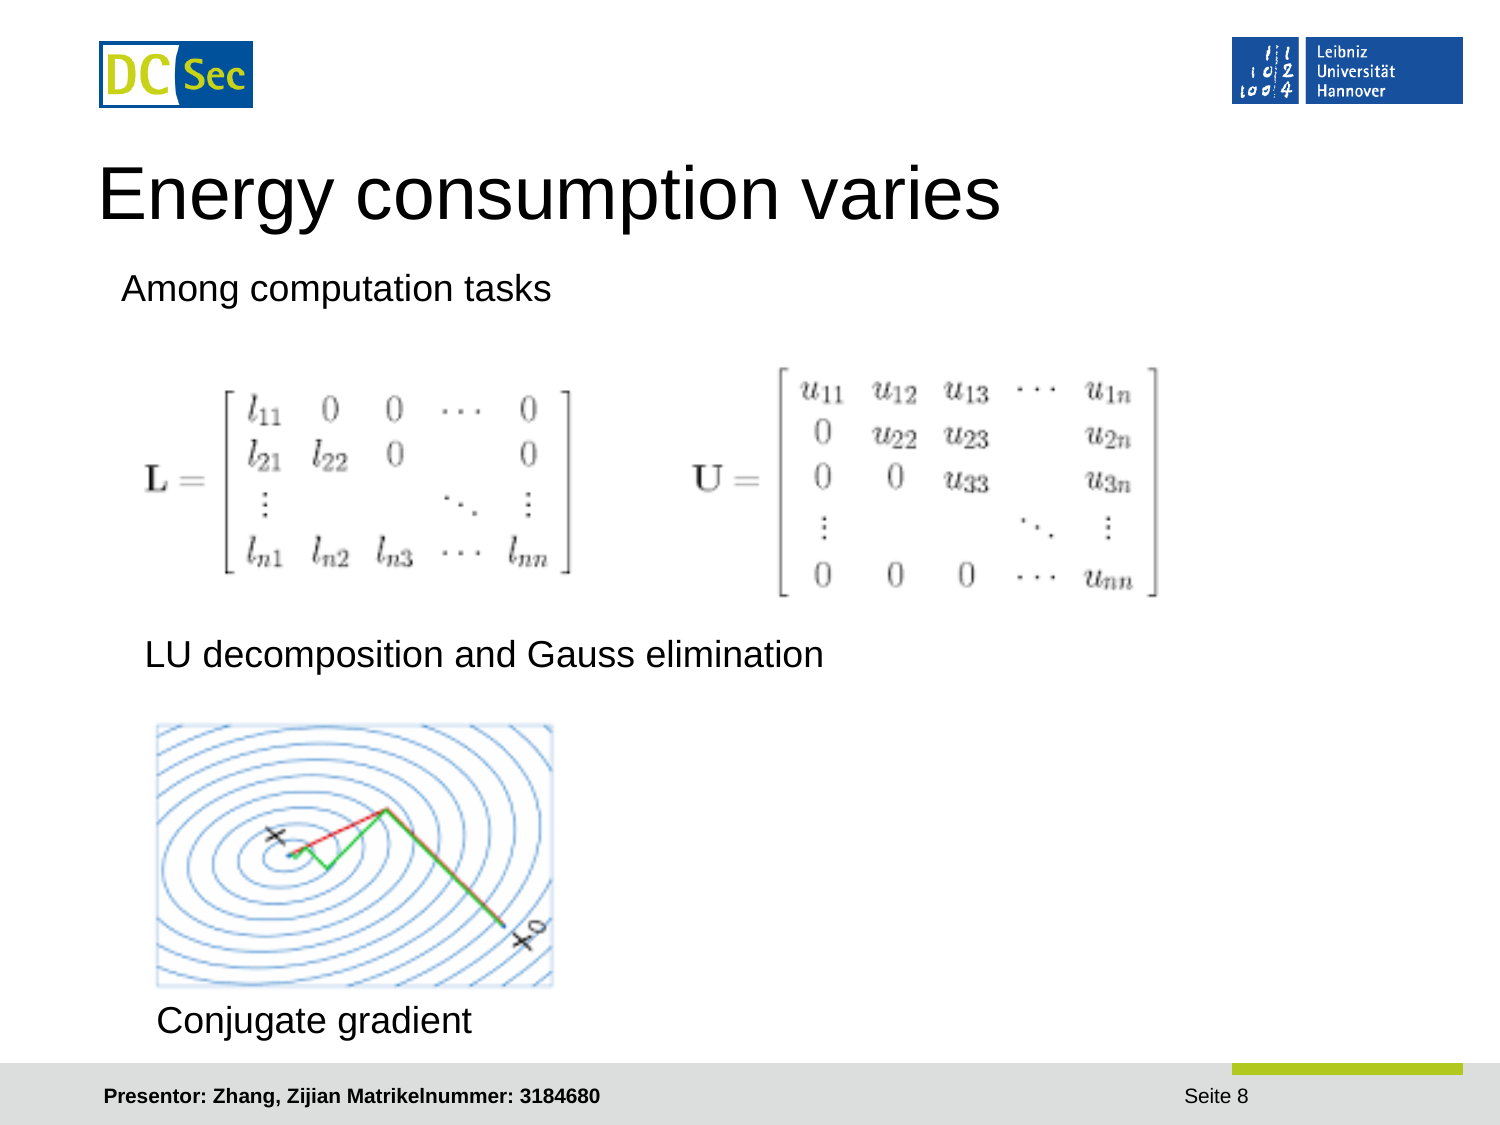

# Energy consumption varies
Among computation tasks
LU decomposition and Gauss elimination
Conjugate gradient
Presentor: Zhang, Zijian Matrikelnummer: 3184680